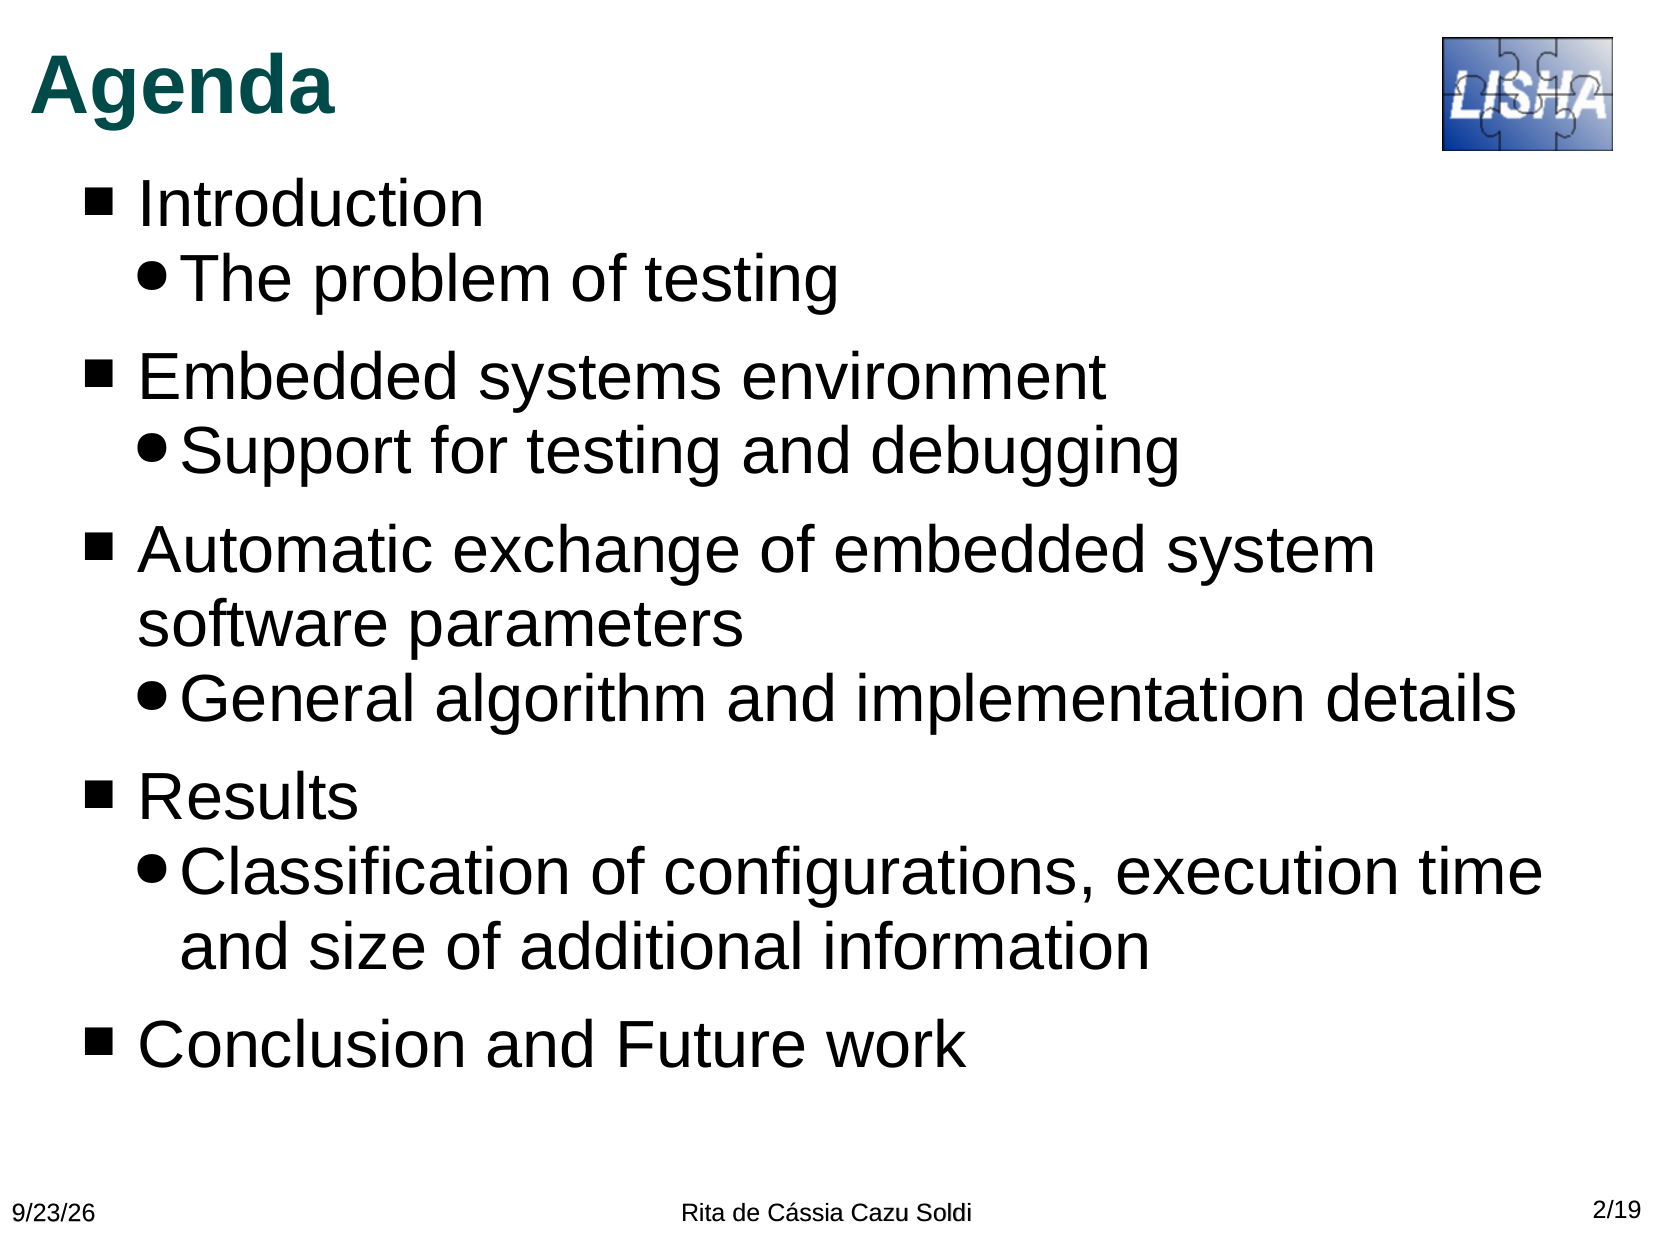

# Agenda
Introduction
The problem of testing
Embedded systems environment
Support for testing and debugging
Automatic exchange of embedded system software parameters
General algorithm and implementation details
Results
Classification of configurations, execution time and size of additional information
Conclusion and Future work